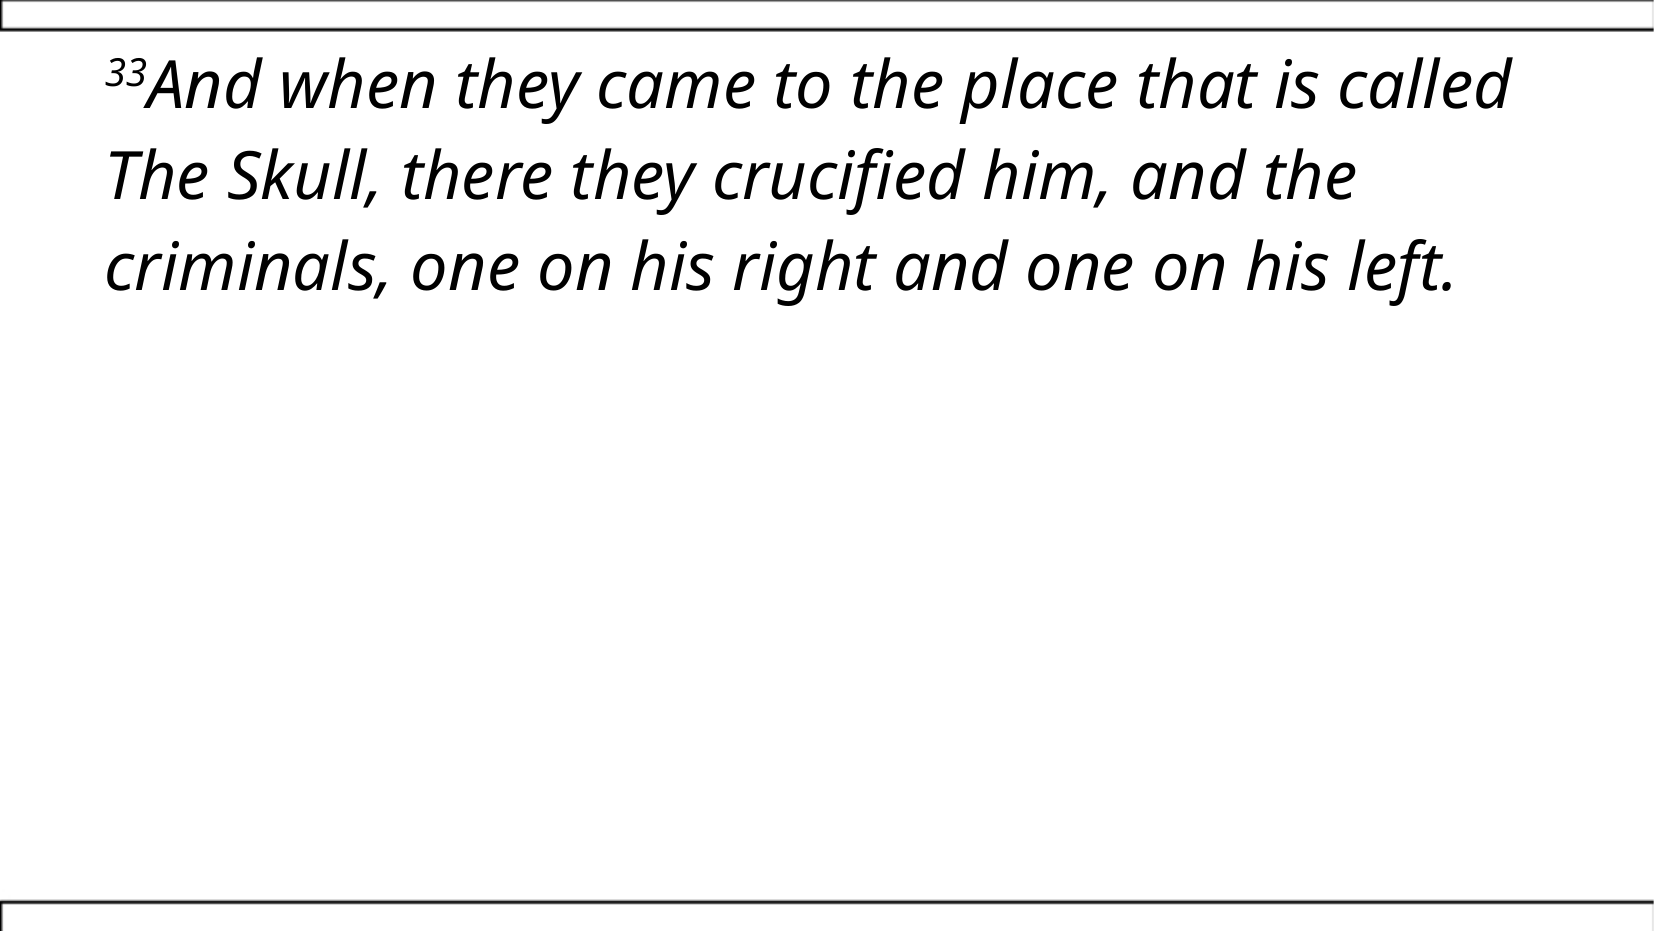

33And when they came to the place that is called The Skull, there they crucified him, and the criminals, one on his right and one on his left.